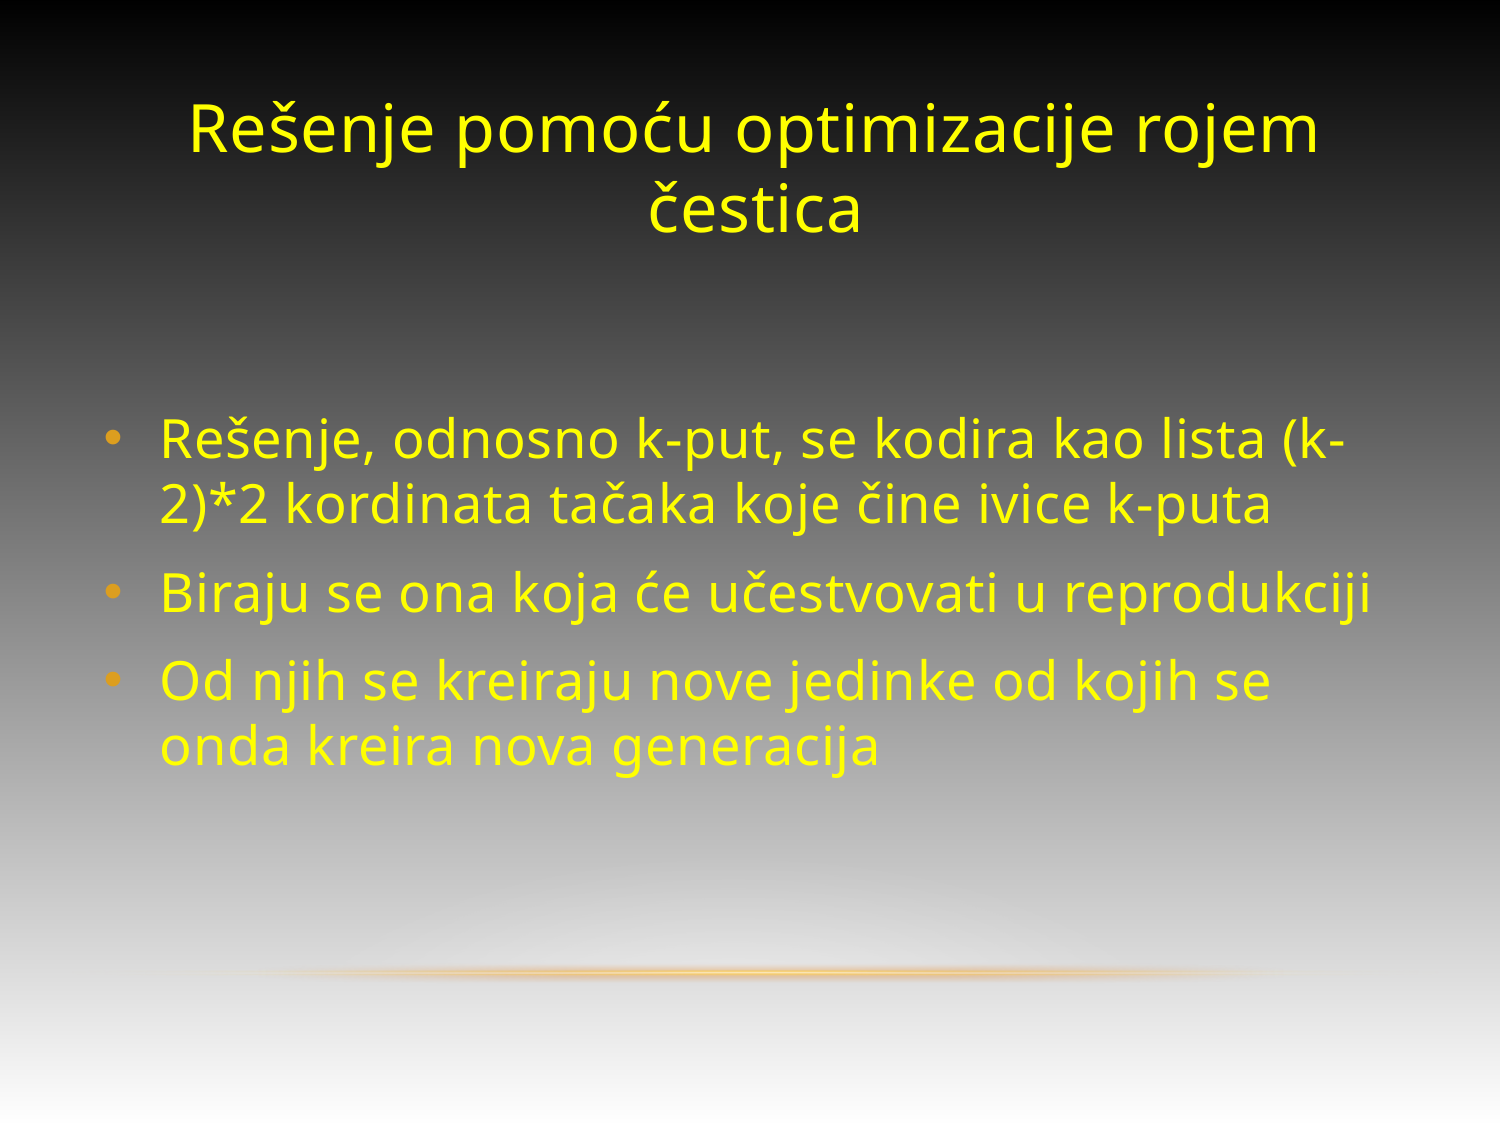

# Rešenje pomoću optimizacije rojem čestica
Rešenje, odnosno k-put, se kodira kao lista (k-2)*2 kordinata tačaka koje čine ivice k-puta
Biraju se ona koja će učestvovati u reprodukciji
Od njih se kreiraju nove jedinke od kojih se onda kreira nova generacija